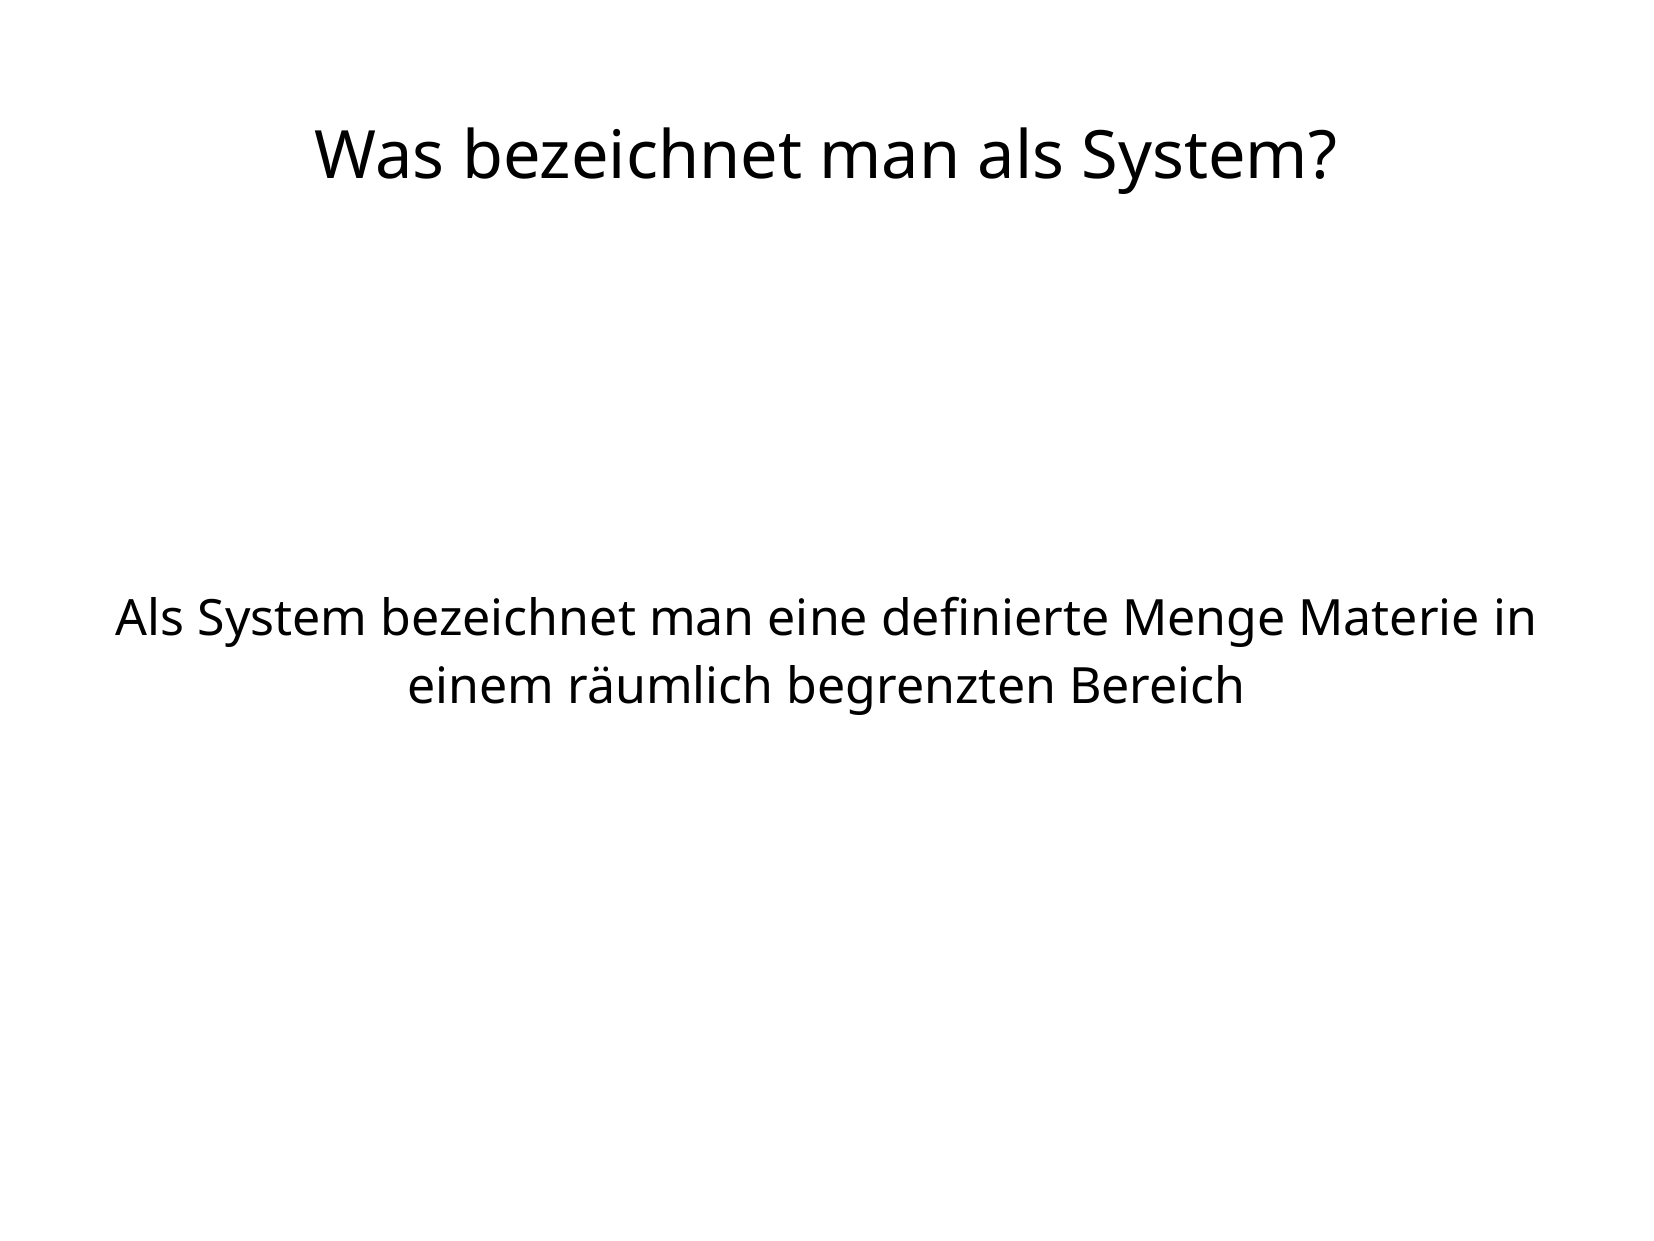

# Was bezeichnet man als System?
Als System bezeichnet man eine definierte Menge Materie in einem räumlich begrenzten Bereich